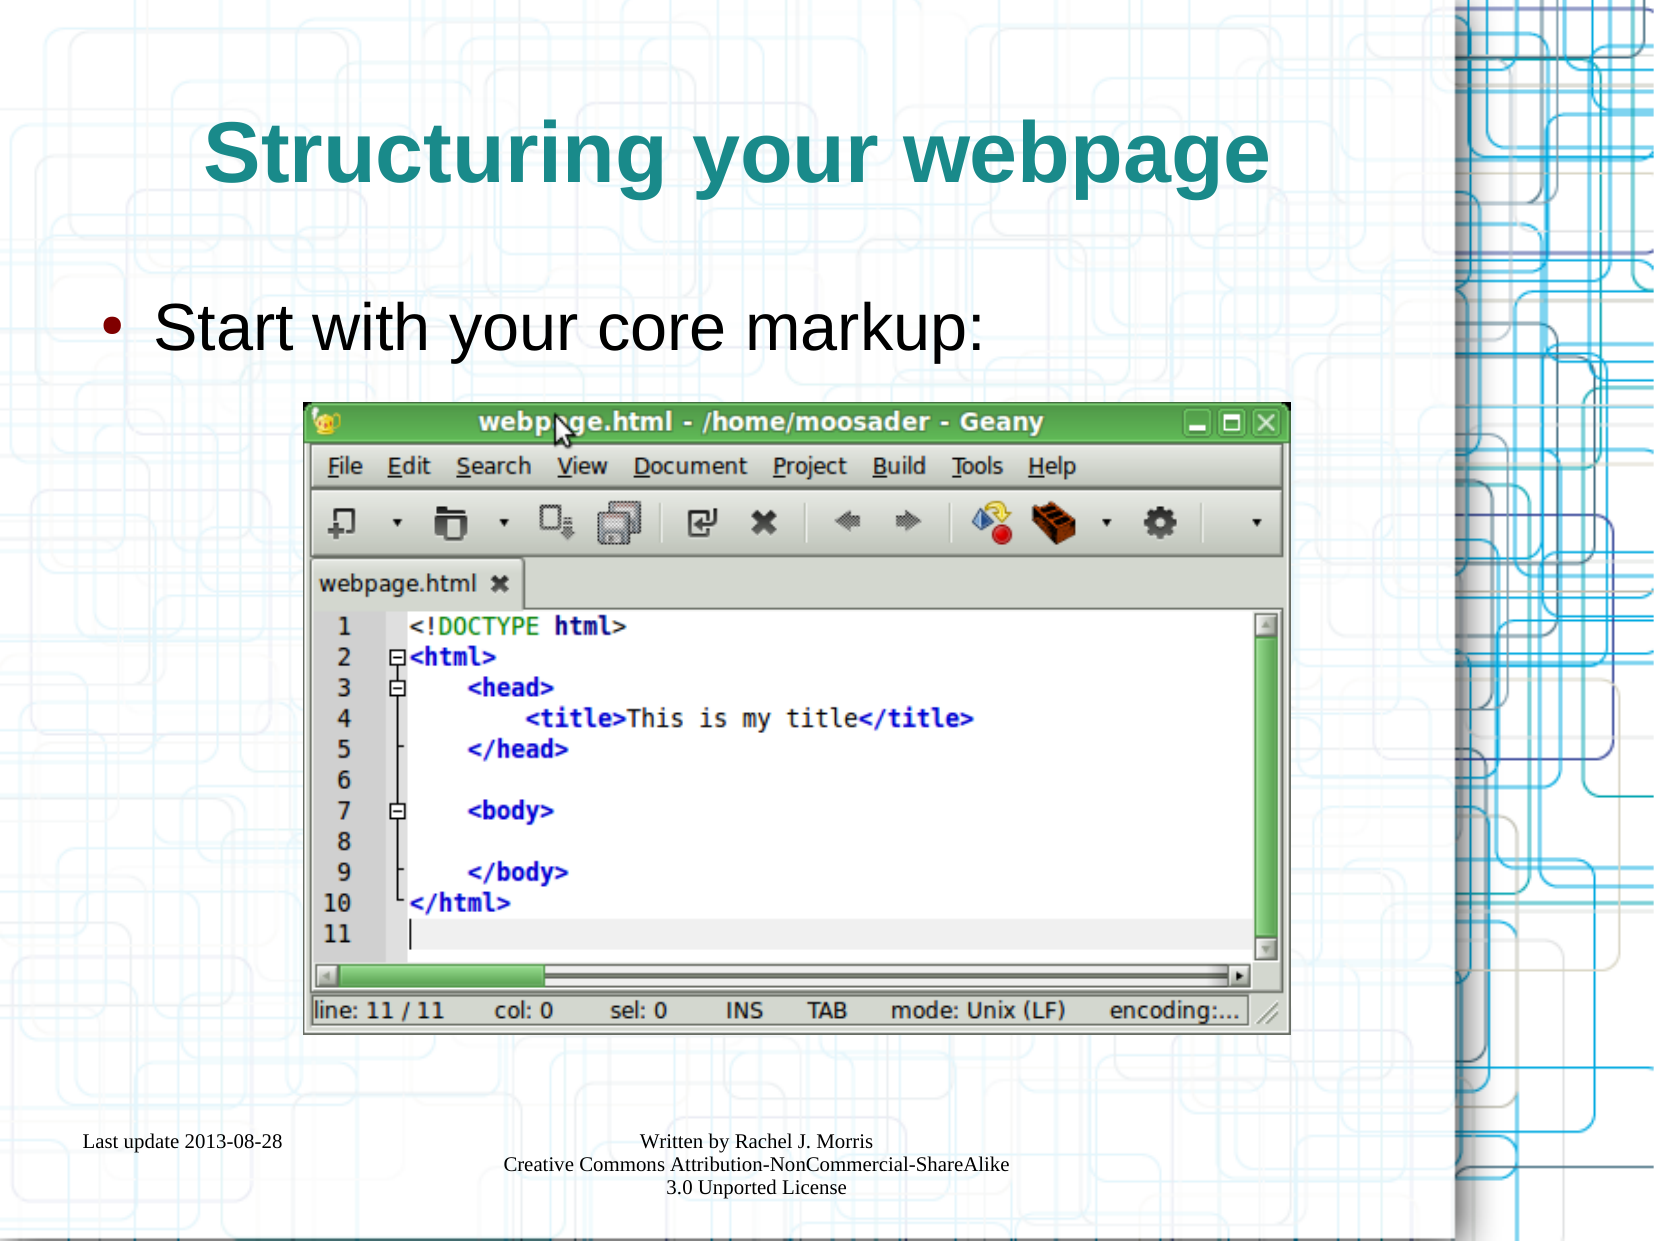

# Structuring your webpage
Start with your core markup: